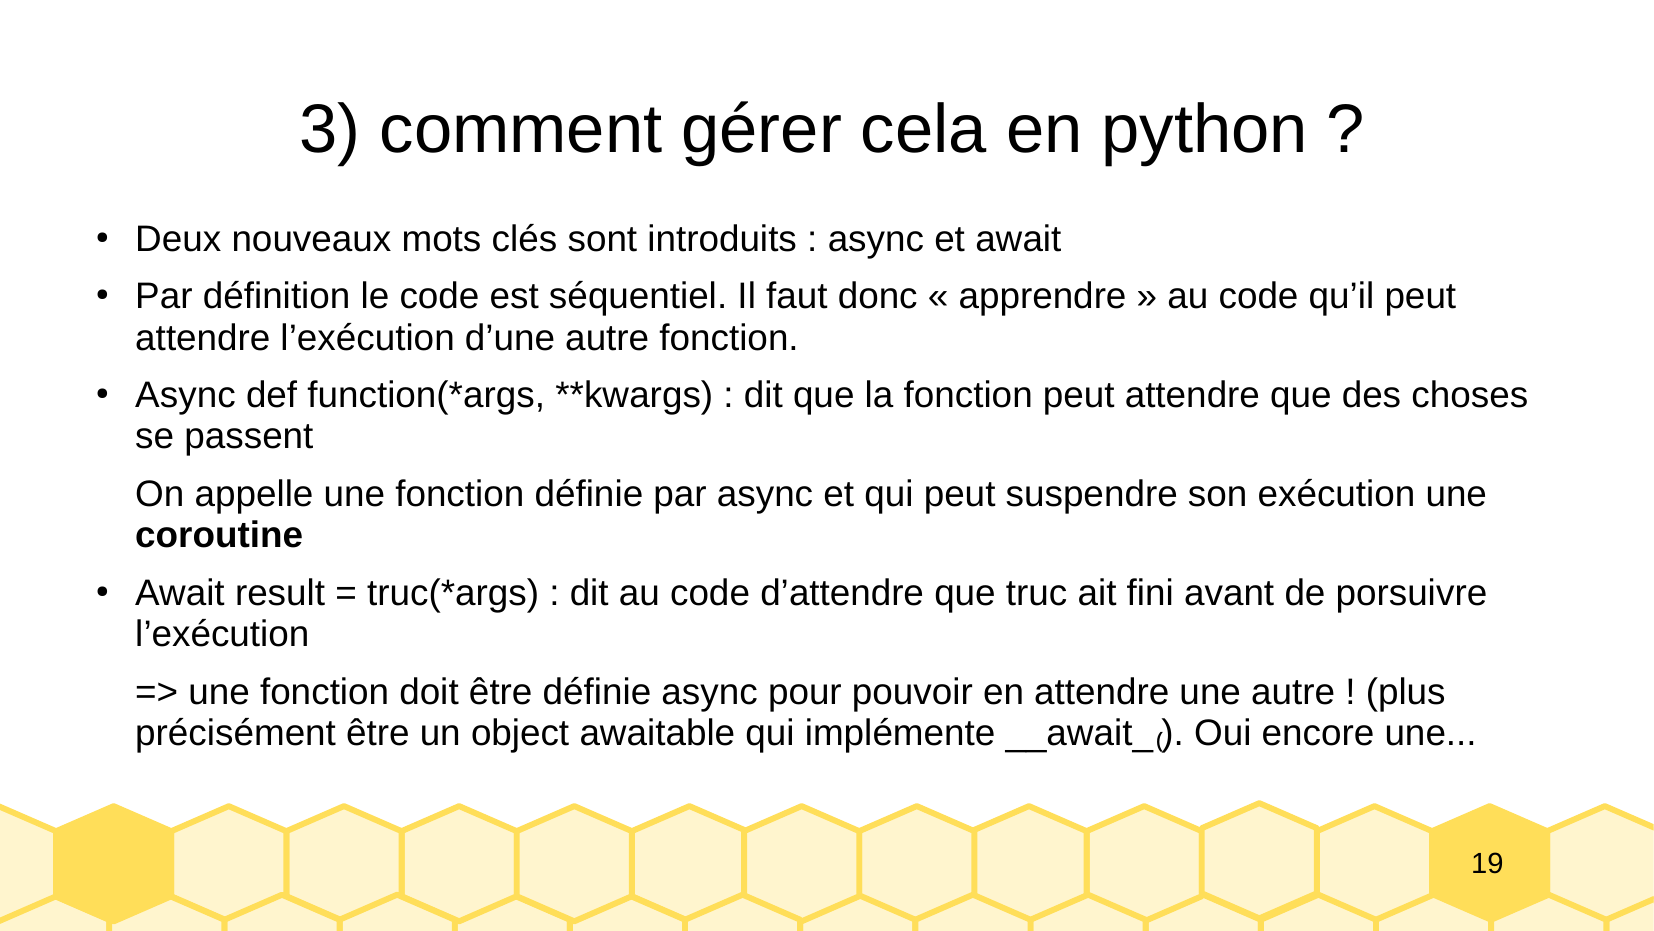

3) comment gérer cela en python ?
# Deux nouveaux mots clés sont introduits : async et await
Par définition le code est séquentiel. Il faut donc « apprendre » au code qu’il peut attendre l’exécution d’une autre fonction.
Async def function(*args, **kwargs) : dit que la fonction peut attendre que des choses se passent
On appelle une fonction définie par async et qui peut suspendre son exécution une coroutine
Await result = truc(*args) : dit au code d’attendre que truc ait fini avant de porsuivre l’exécution
=> une fonction doit être définie async pour pouvoir en attendre une autre ! (plus précisément être un object awaitable qui implémente __await_₍). Oui encore une...